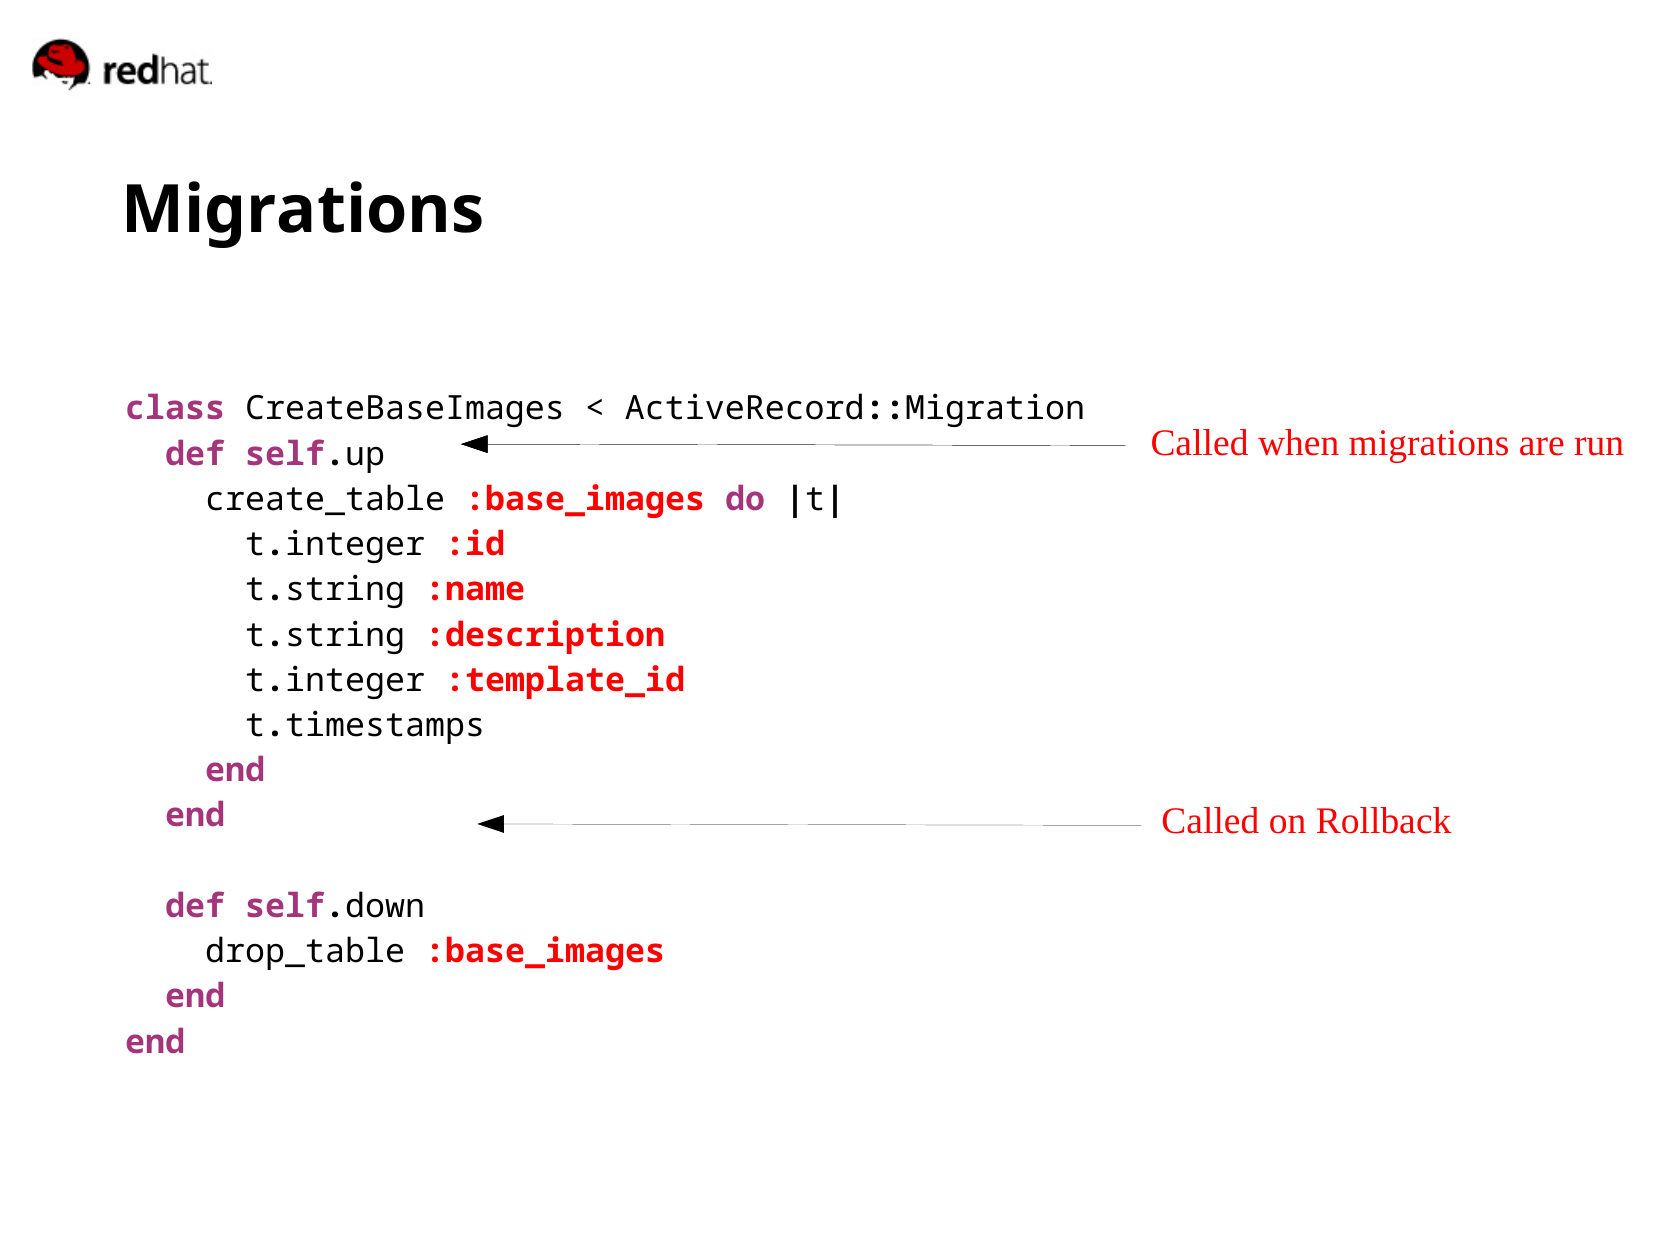

# Migrations
class CreateBaseImages < ActiveRecord::Migration
 def self.up
 create_table :base_images do |t|
 t.integer :id
 t.string :name
 t.string :description
 t.integer :template_id
 t.timestamps
 end
 end
 def self.down
 drop_table :base_images
 end
end
Called when migrations are run
Called on Rollback